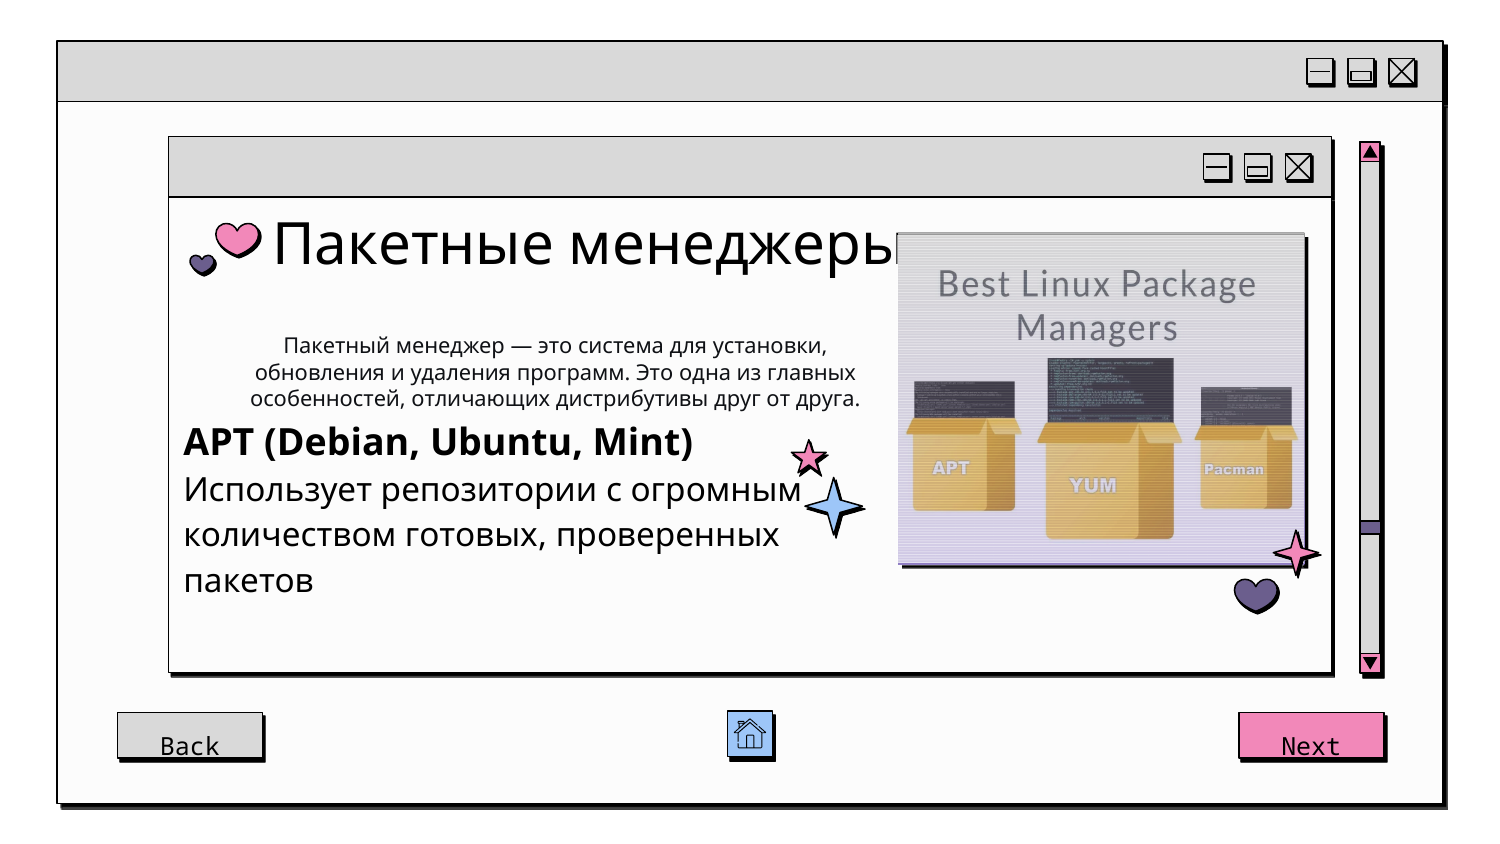

# Пакетные менеджеры
Пакетный менеджер — это система для установки, обновления и удаления программ. Это одна из главных особенностей, отличающих дистрибутивы друг от друга.
APT (Debian, Ubuntu, Mint)
Использует репозитории с огромным количеством готовых, проверенных пакетов
Back
Next